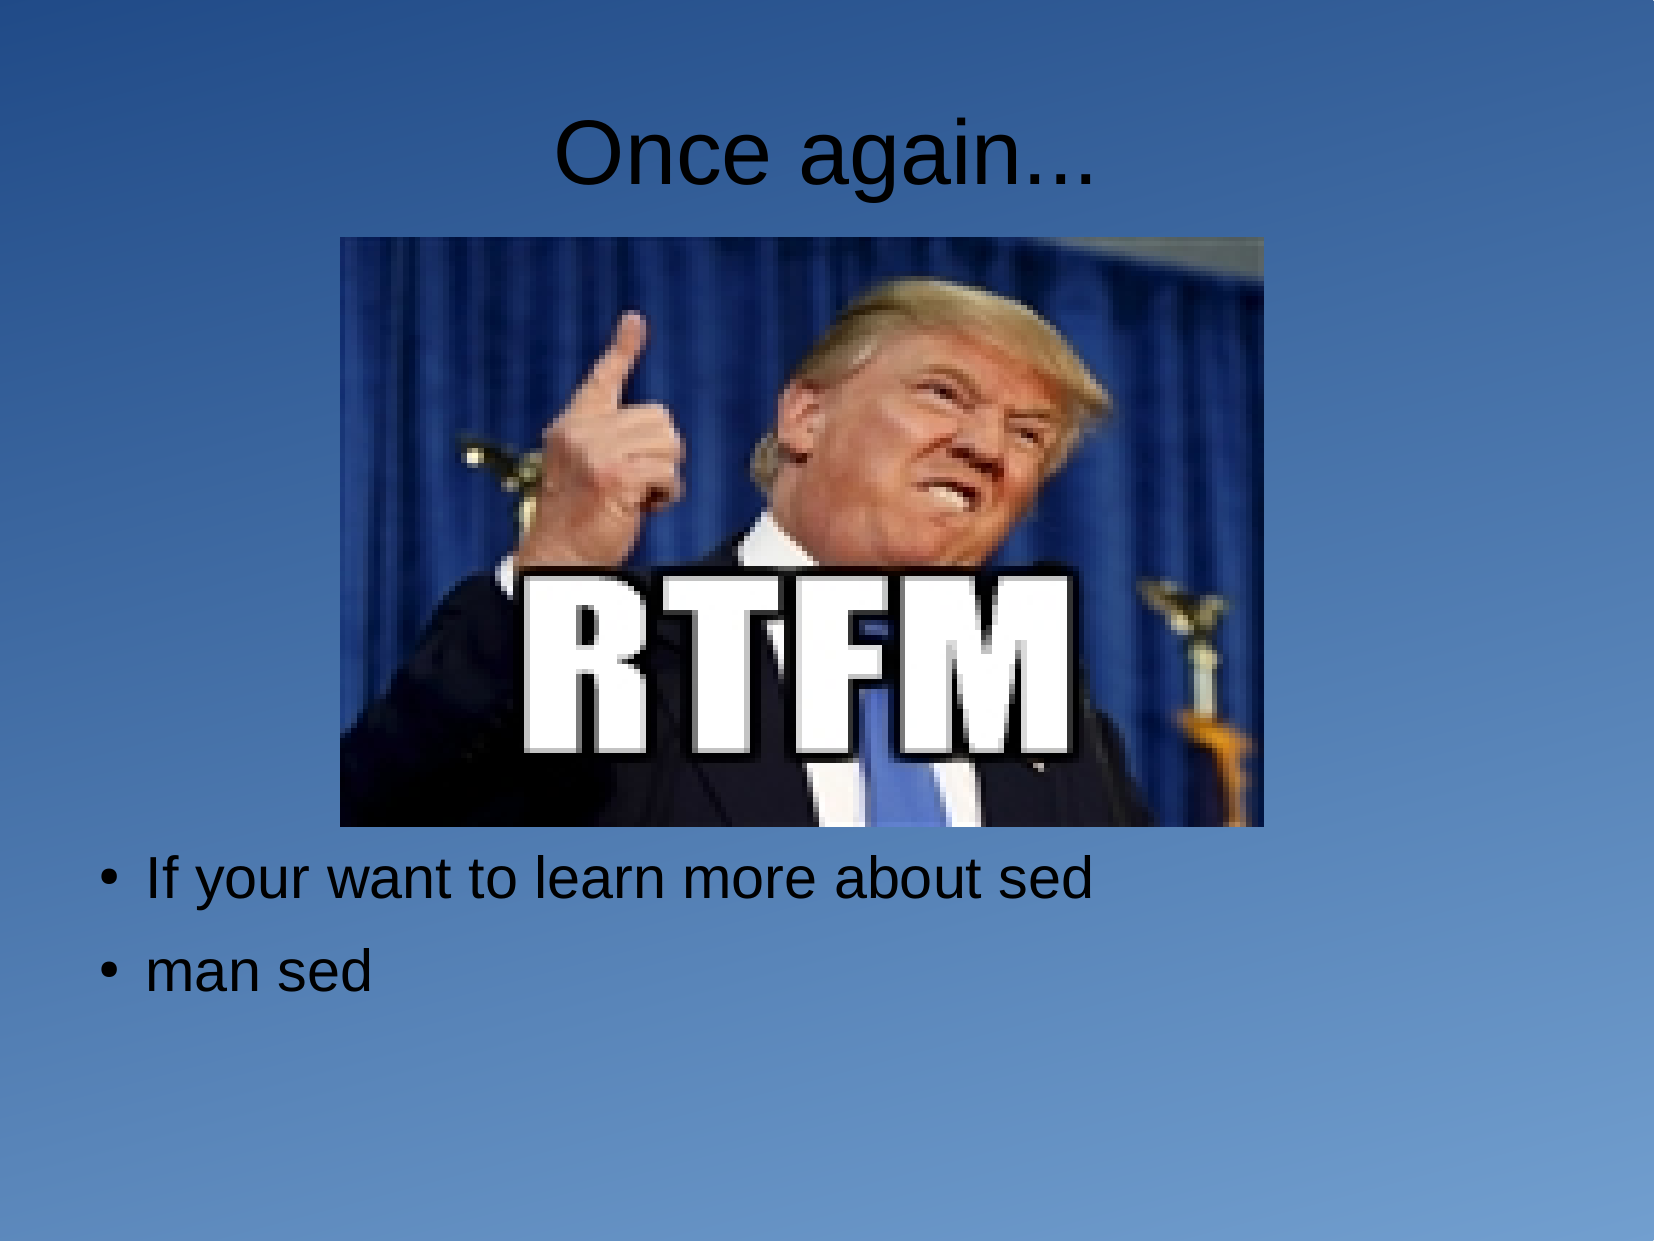

# Once again...
If your want to learn more about sed
man sed